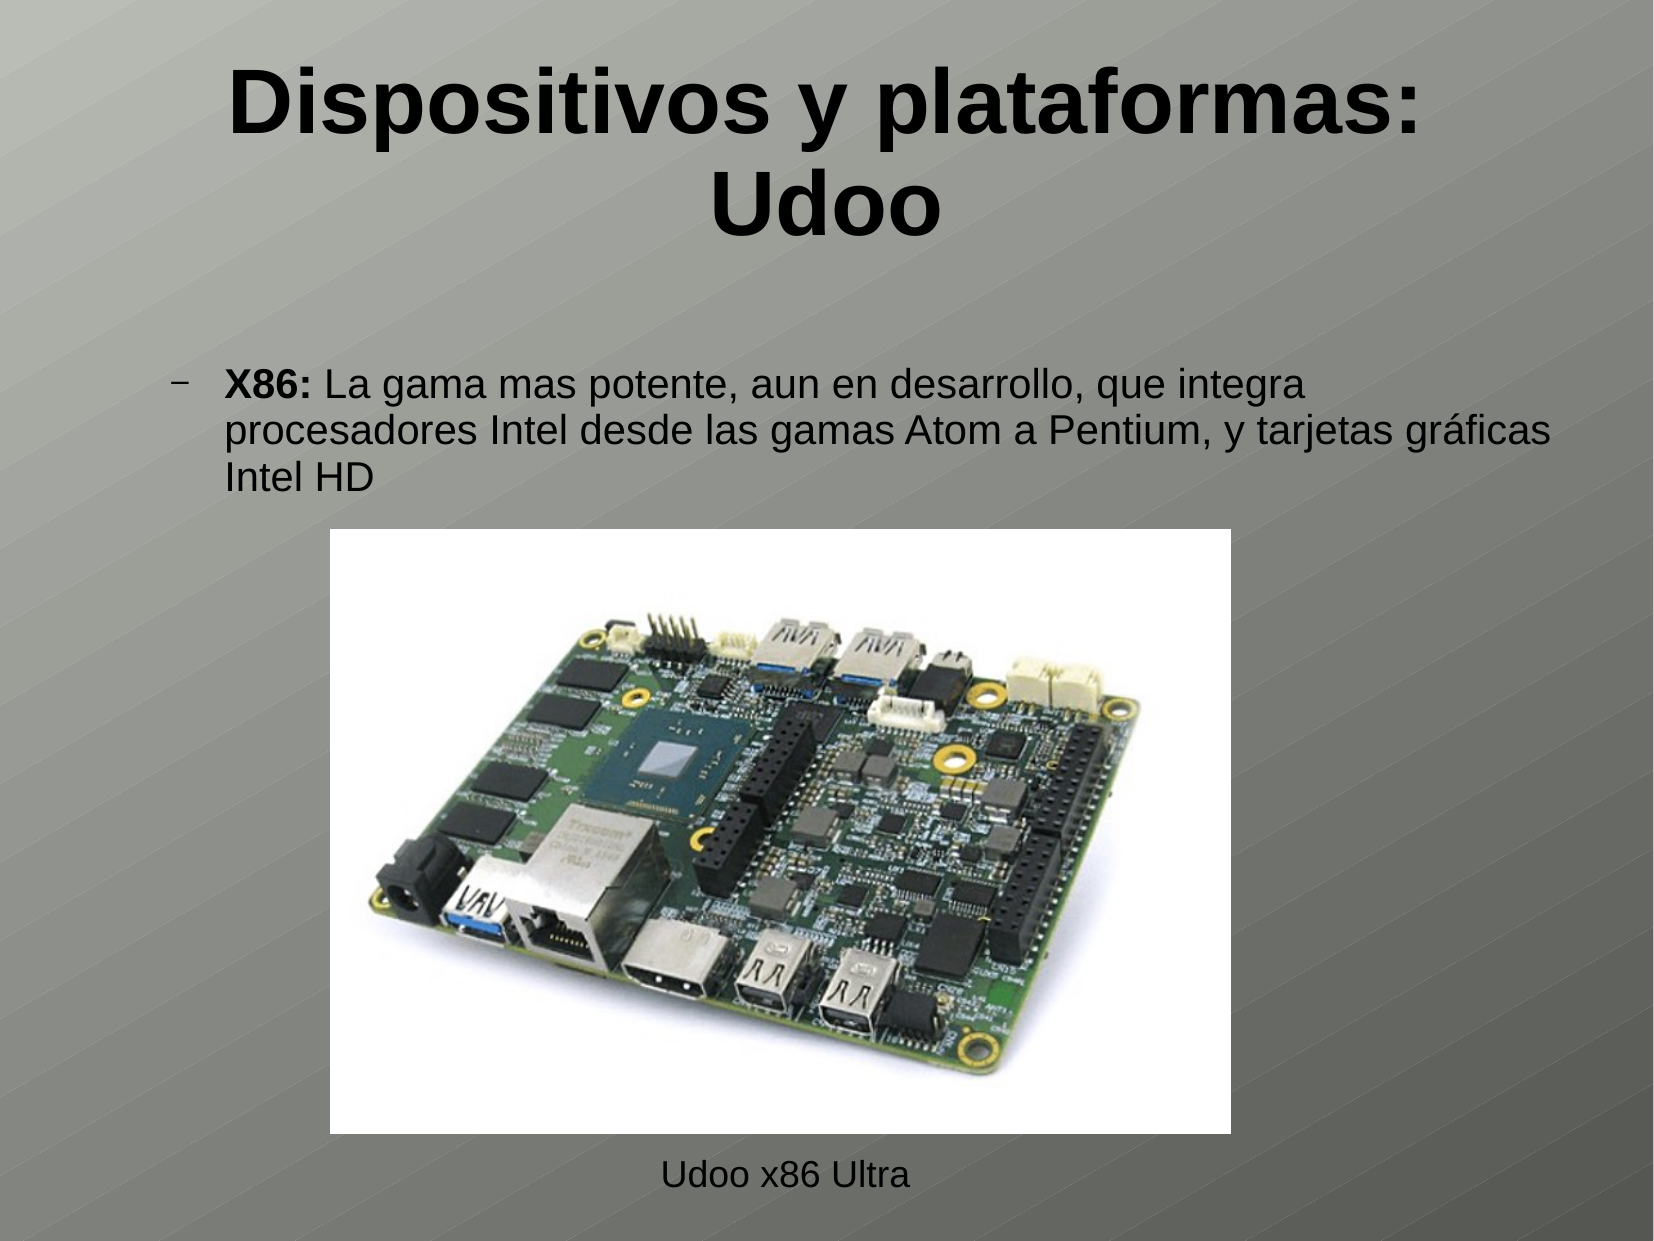

# Dispositivos y plataformas: Udoo
X86: La gama mas potente, aun en desarrollo, que integra procesadores Intel desde las gamas Atom a Pentium, y tarjetas gráficas Intel HD
Udoo x86 Ultra